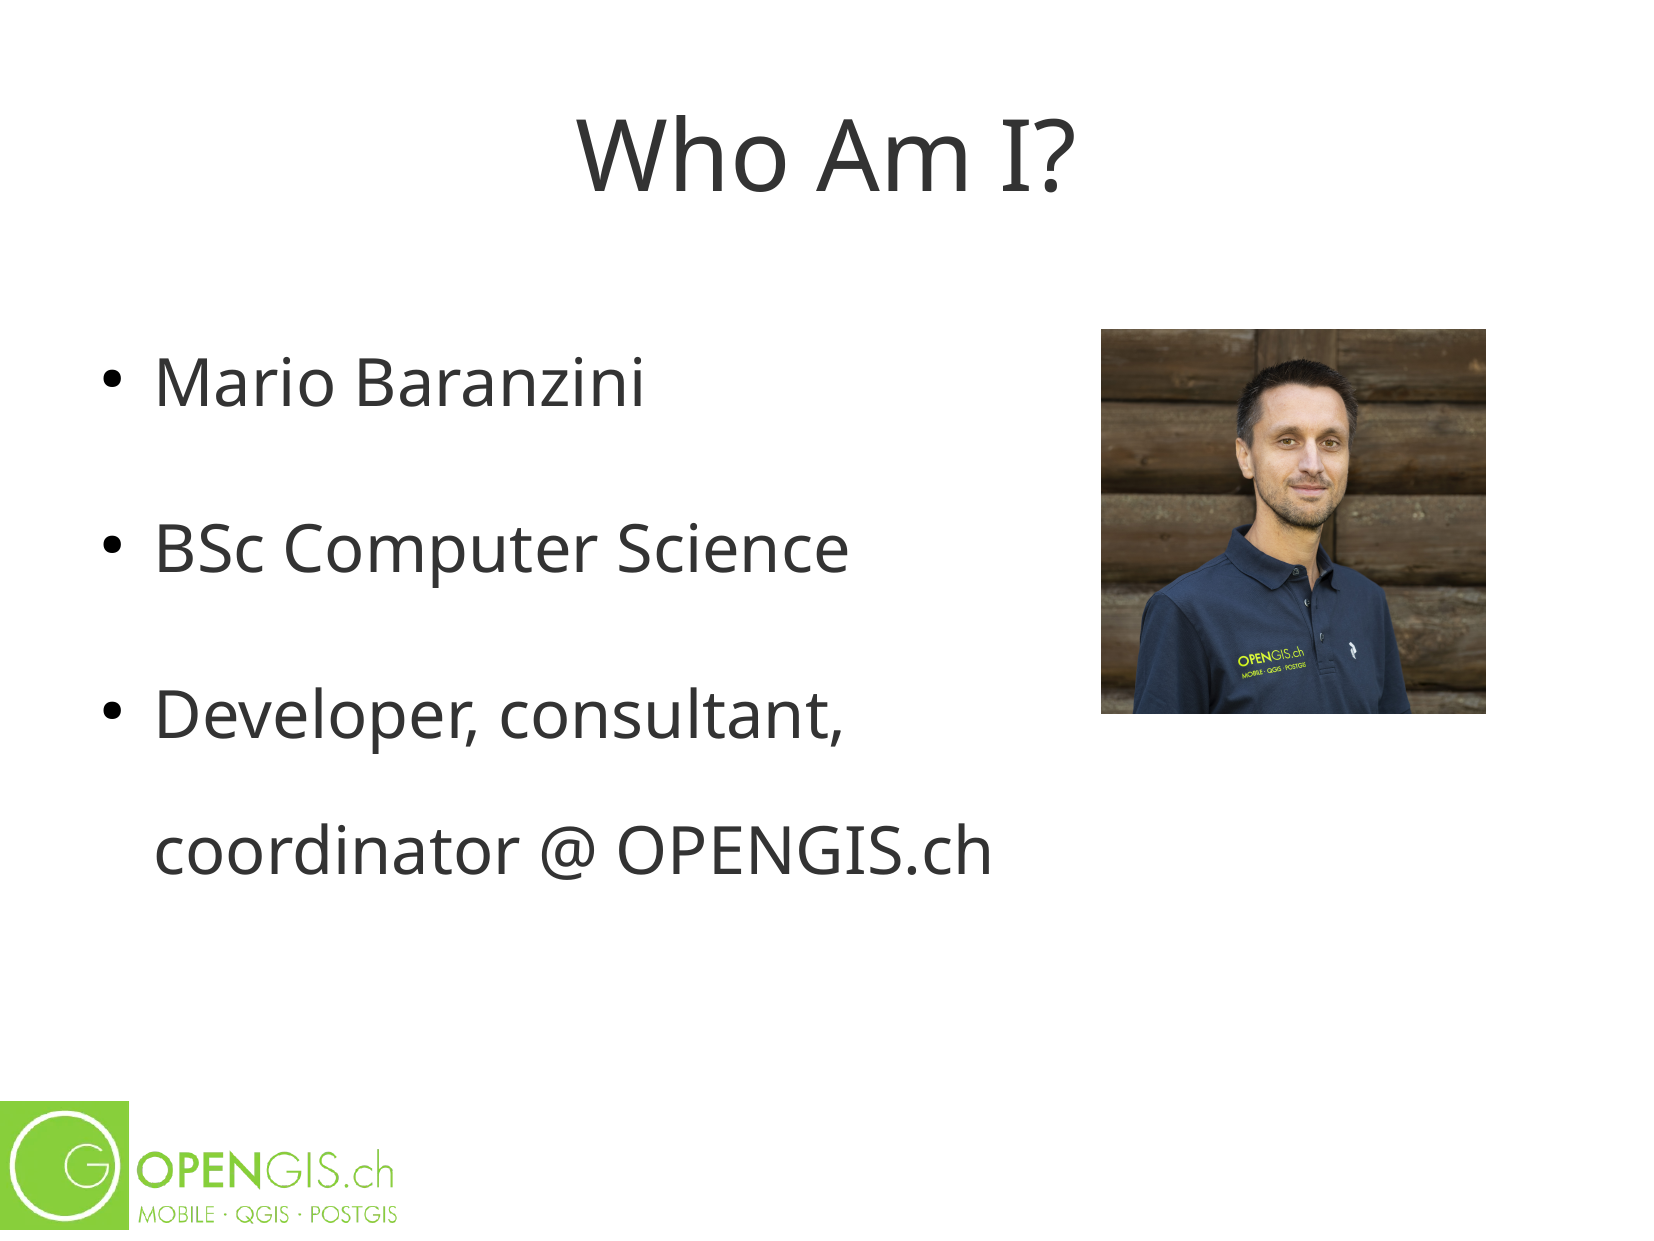

# Who Am I?
Mario Baranzini
BSc Computer Science
Developer, consultant, coordinator @ OPENGIS.ch